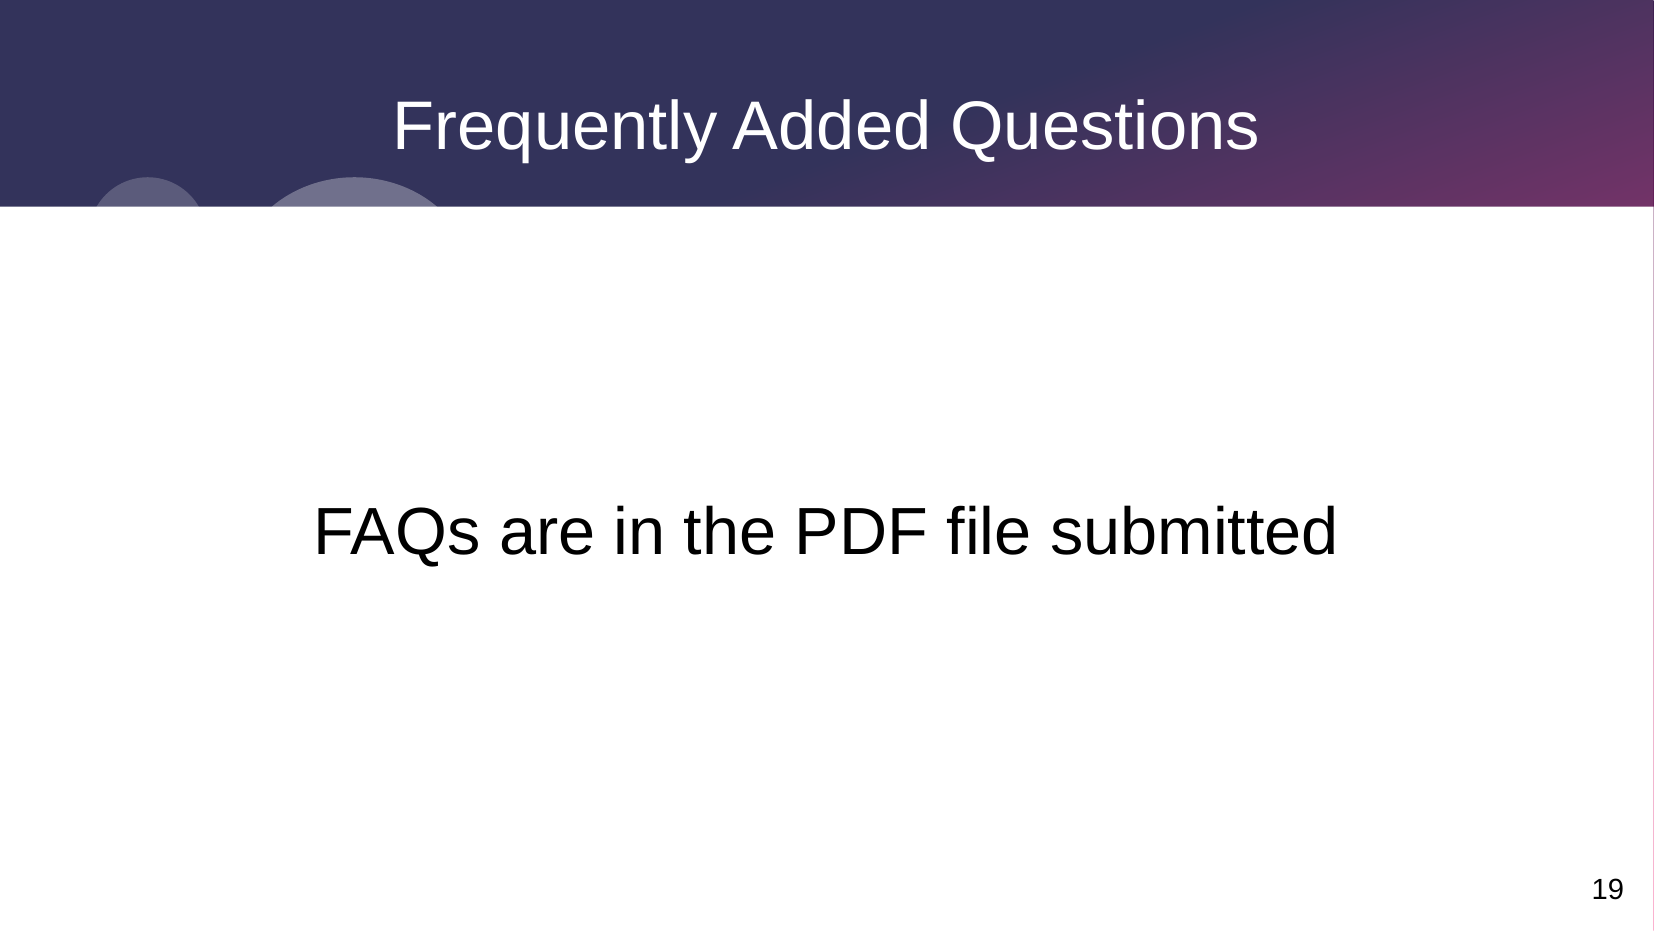

# Frequently Added Questions
FAQs are in the PDF file submitted